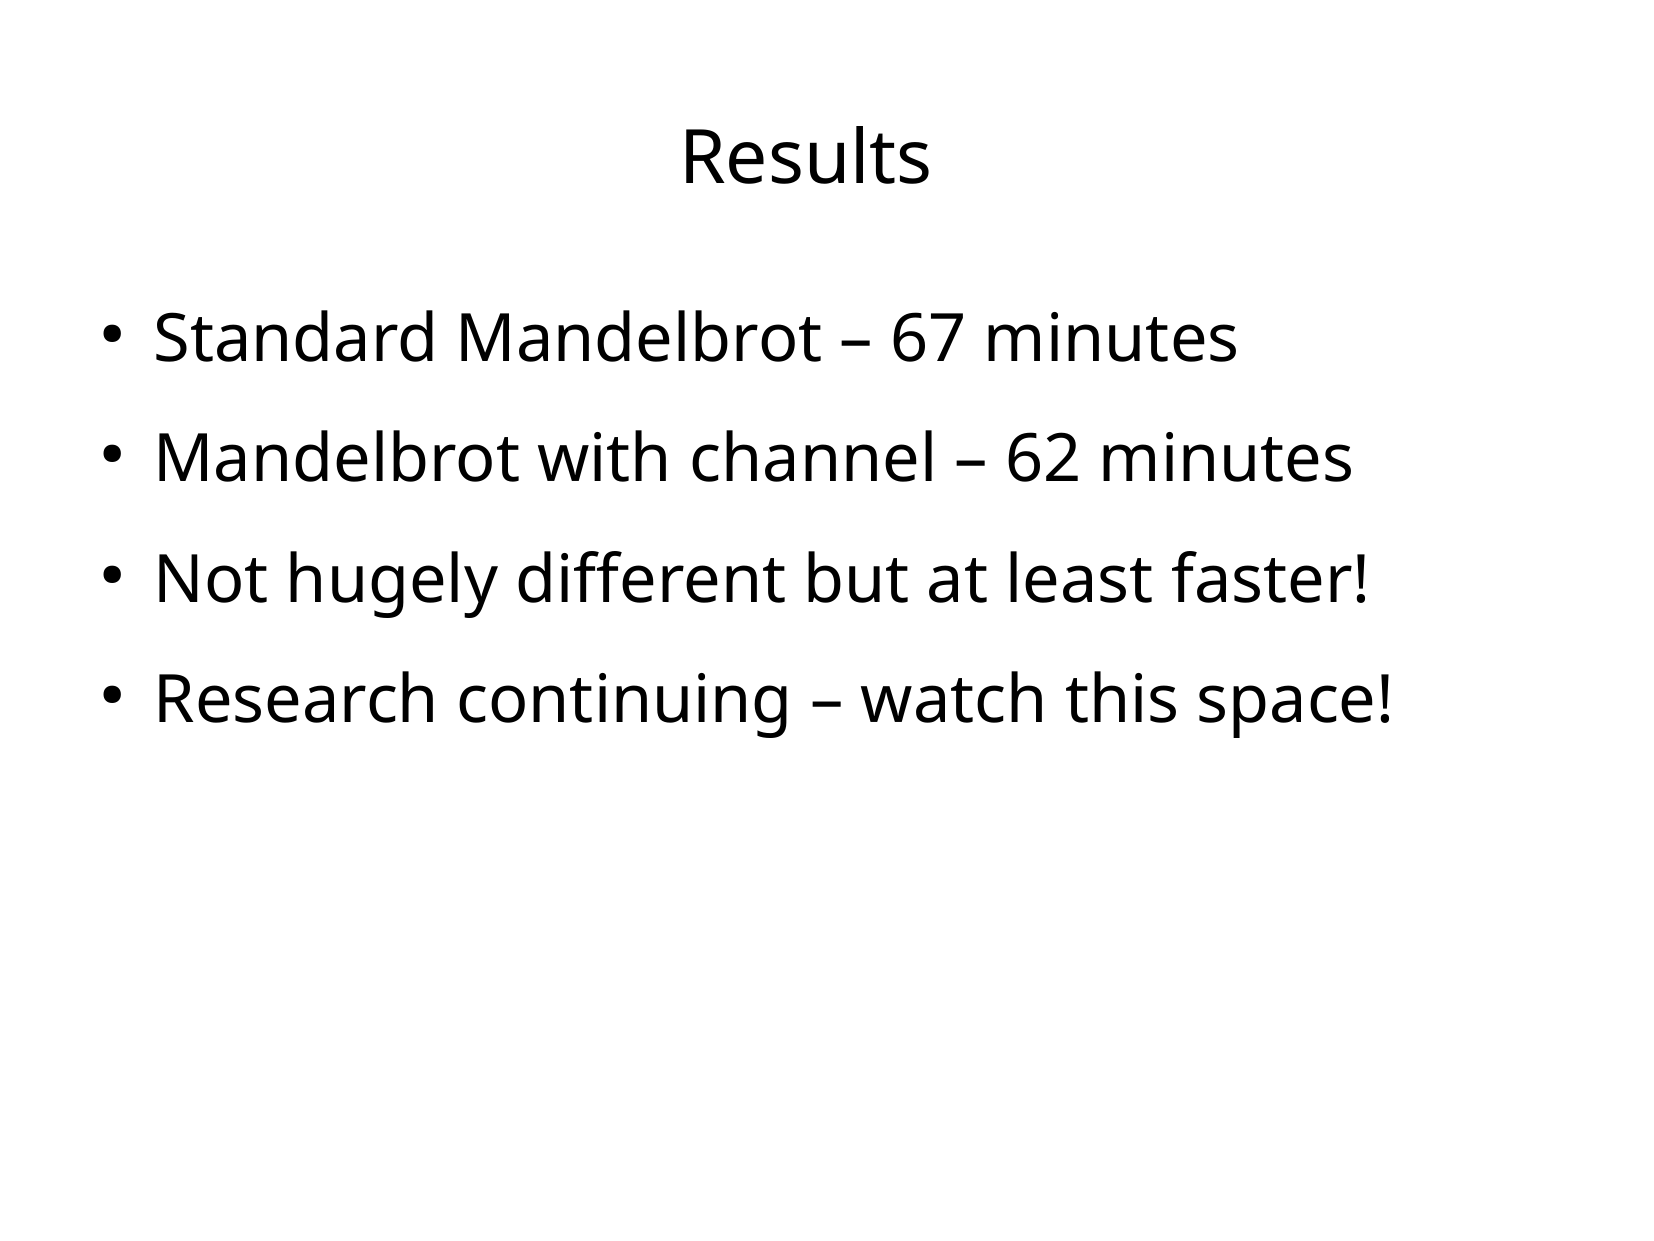

# Results
Standard Mandelbrot – 67 minutes
Mandelbrot with channel – 62 minutes
Not hugely different but at least faster!
Research continuing – watch this space!